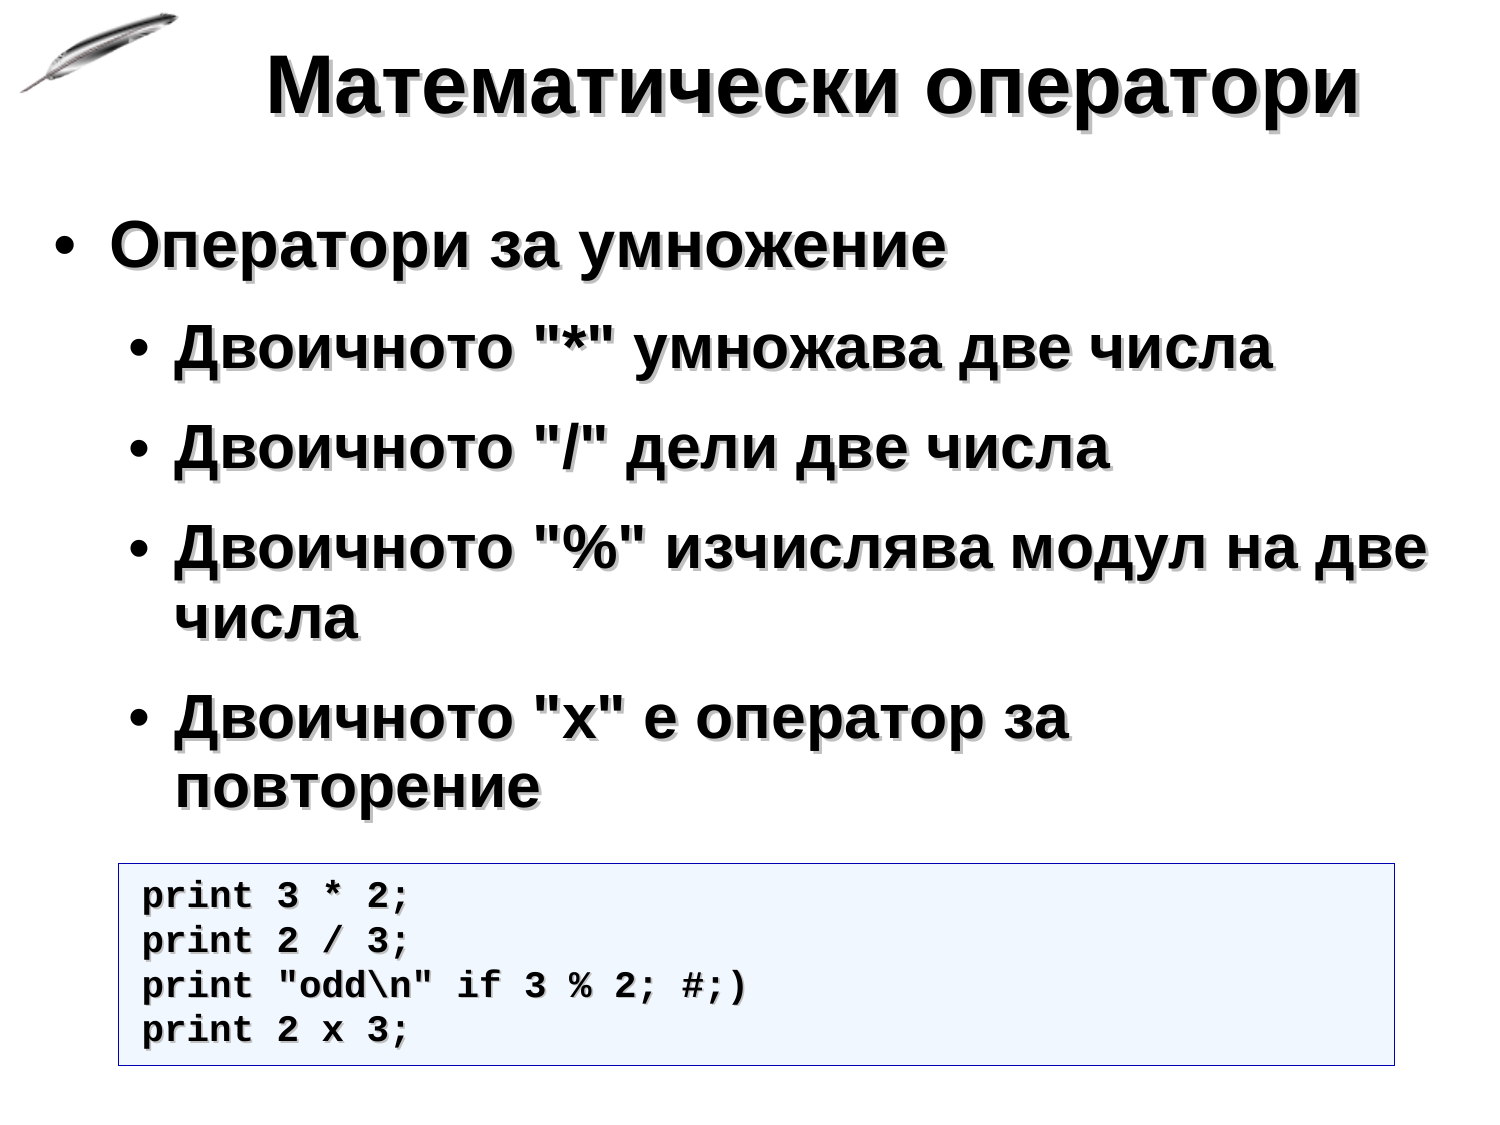

# Математически оператори
Оператори за умножение
Двоичното "*" умножава две числа
Двоичното "/" дели две числа
Двоичното "%" изчислява модул на две числа
Двоичното "x" е оператор за повторение
print 3 * 2;
print 2 / 3;
print "odd\n" if 3 % 2; #;)
print 2 x 3;